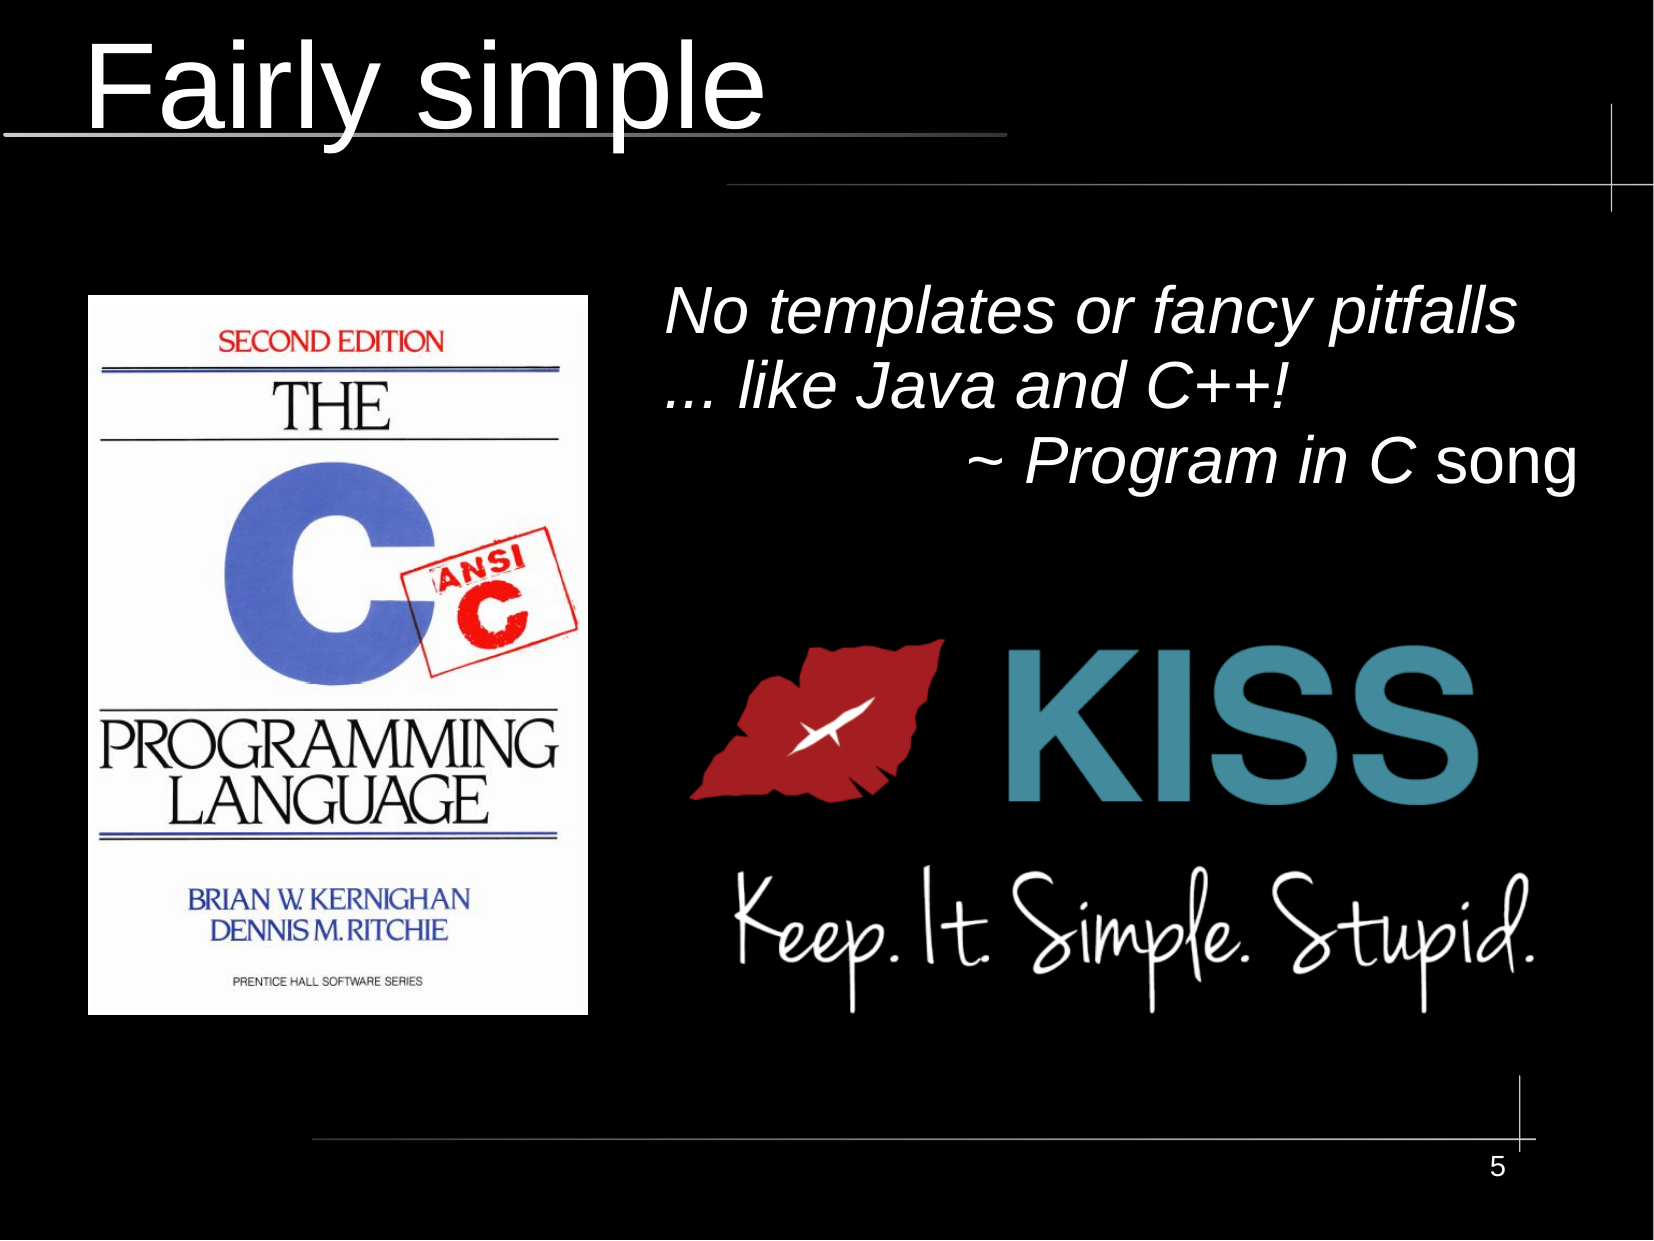

# Fairly simple
No templates or fancy pitfalls
... like Java and C++!
~ Program in C song
5